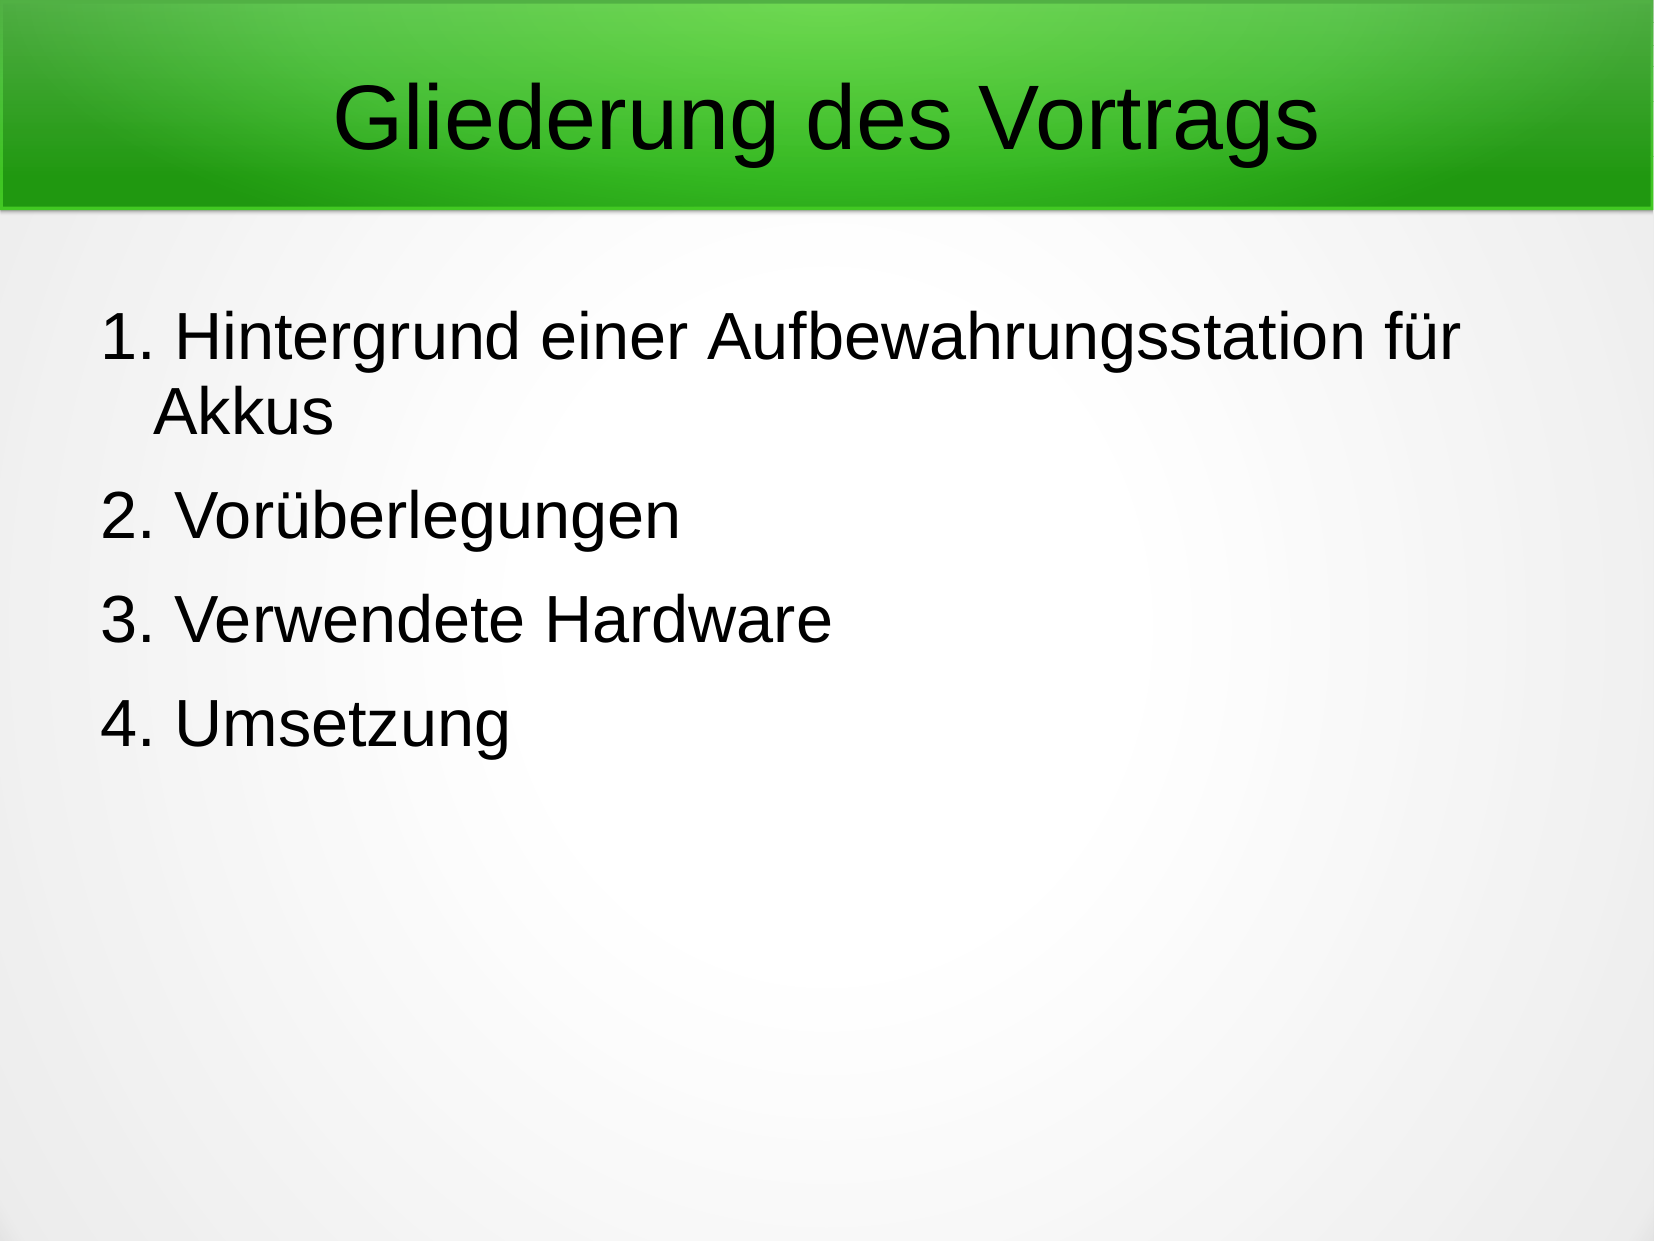

# Gliederung des Vortrags
 Hintergrund einer Aufbewahrungsstation für Akkus
 Vorüberlegungen
 Verwendete Hardware
 Umsetzung